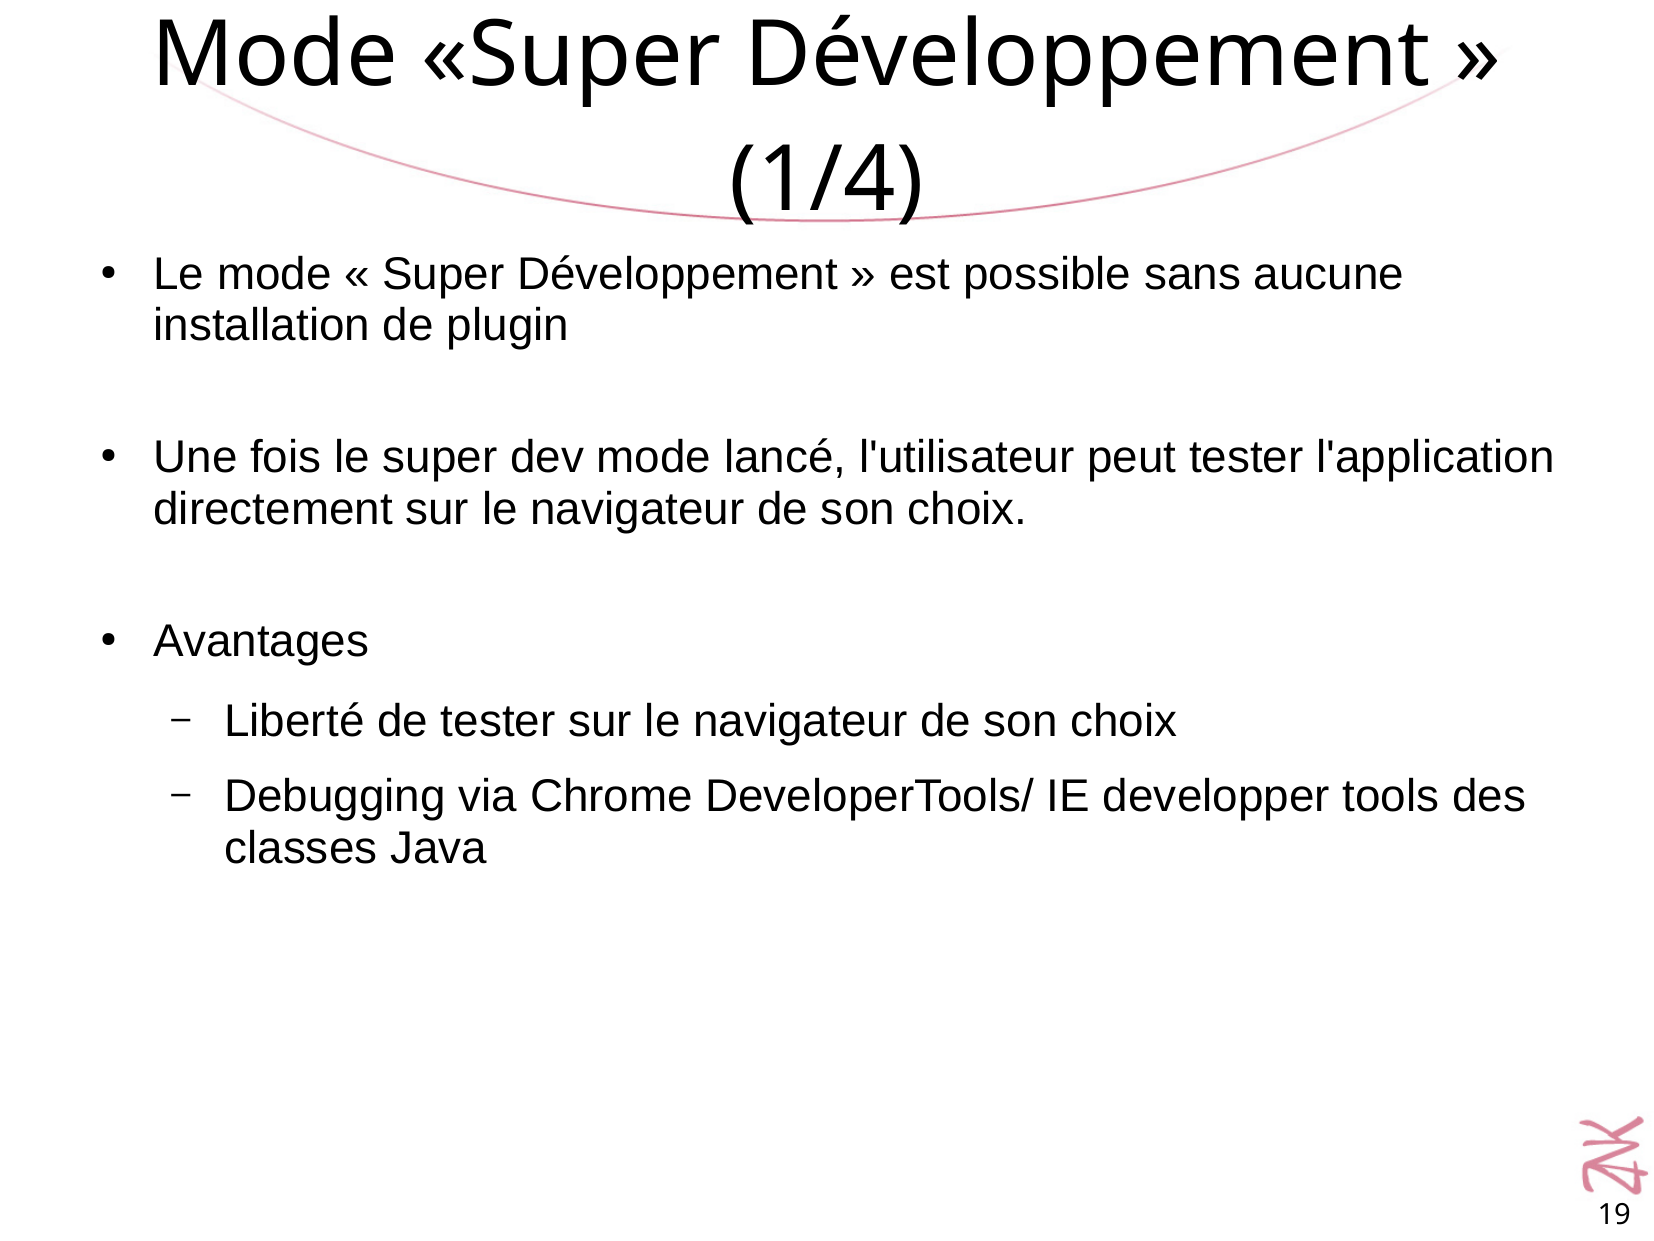

# Mode «Super Développement » (1/4)
Le mode « Super Développement » est possible sans aucune installation de plugin
Une fois le super dev mode lancé, l'utilisateur peut tester l'application directement sur le navigateur de son choix.
Avantages
Liberté de tester sur le navigateur de son choix
Debugging via Chrome DeveloperTools/ IE developper tools des classes Java
19